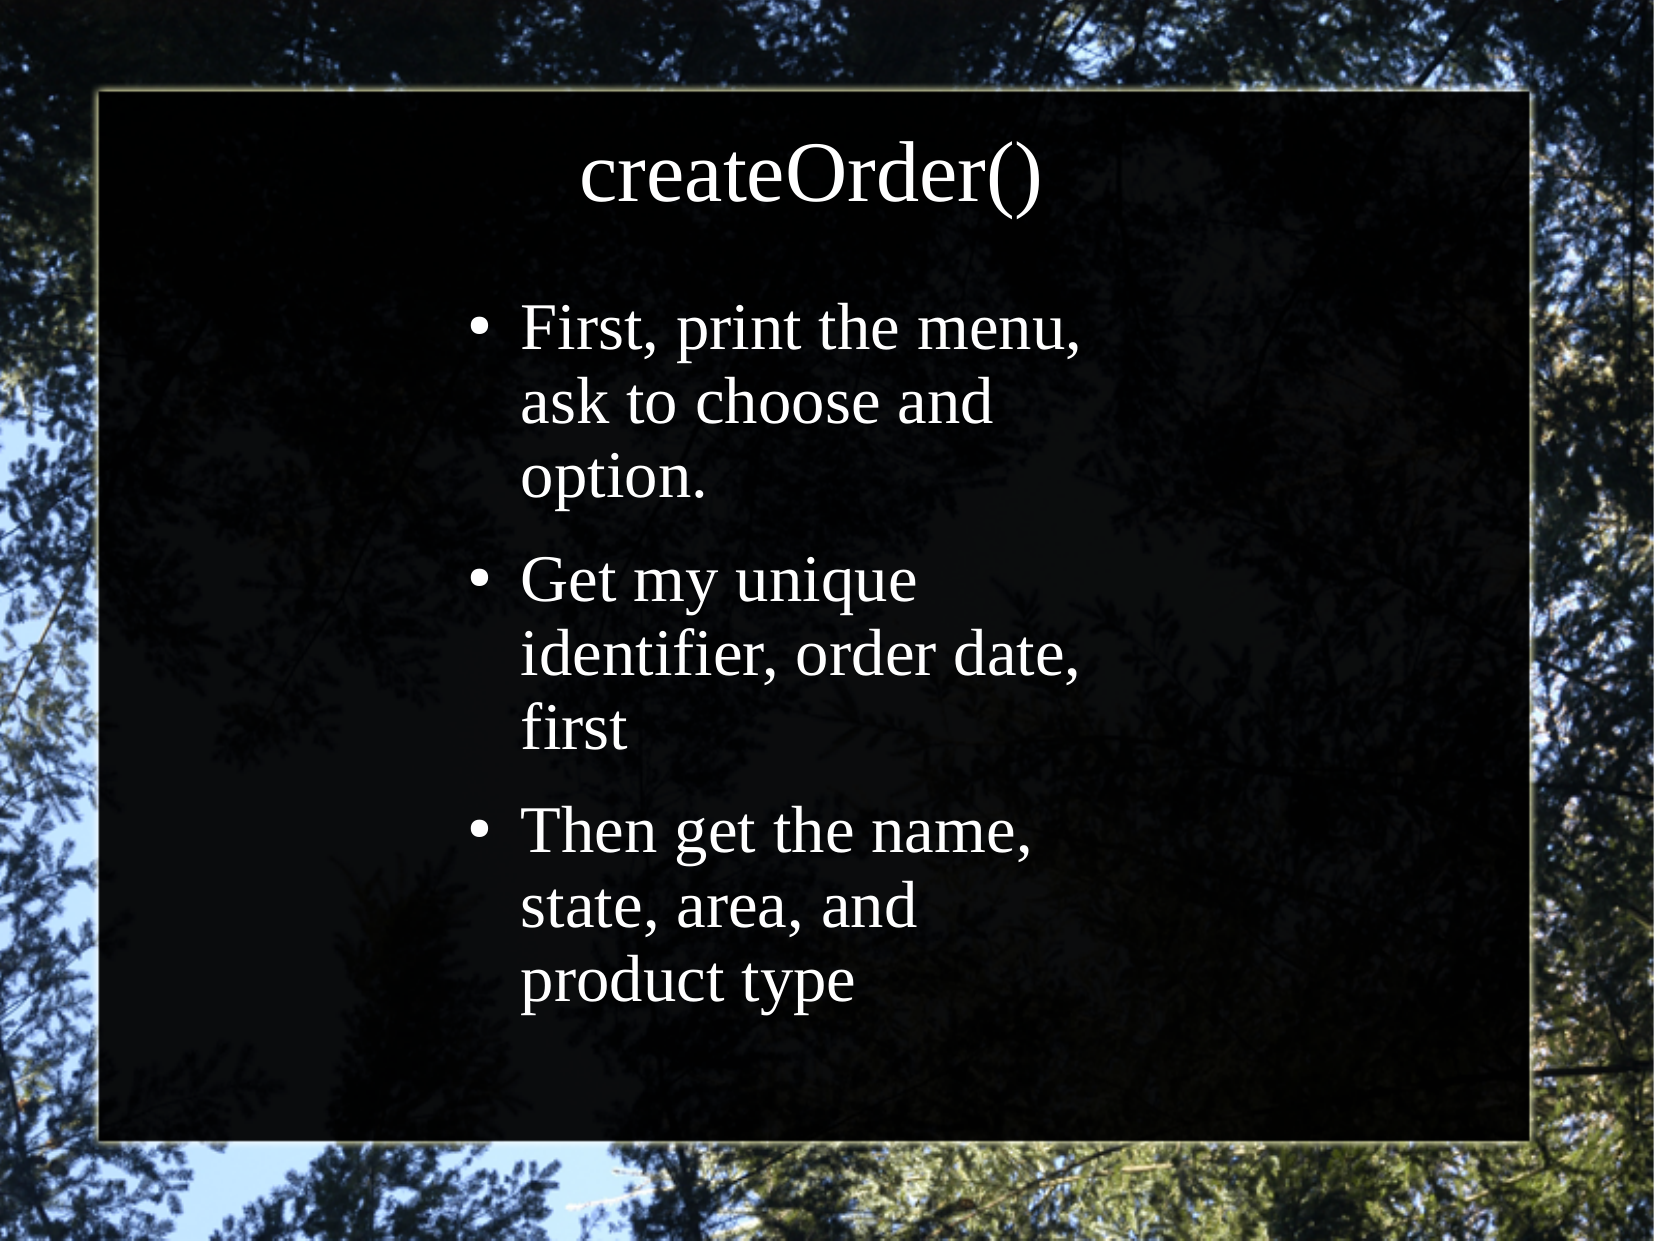

# createOrder()
First, print the menu, ask to choose and option.
Get my unique identifier, order date, first
Then get the name, state, area, and product type